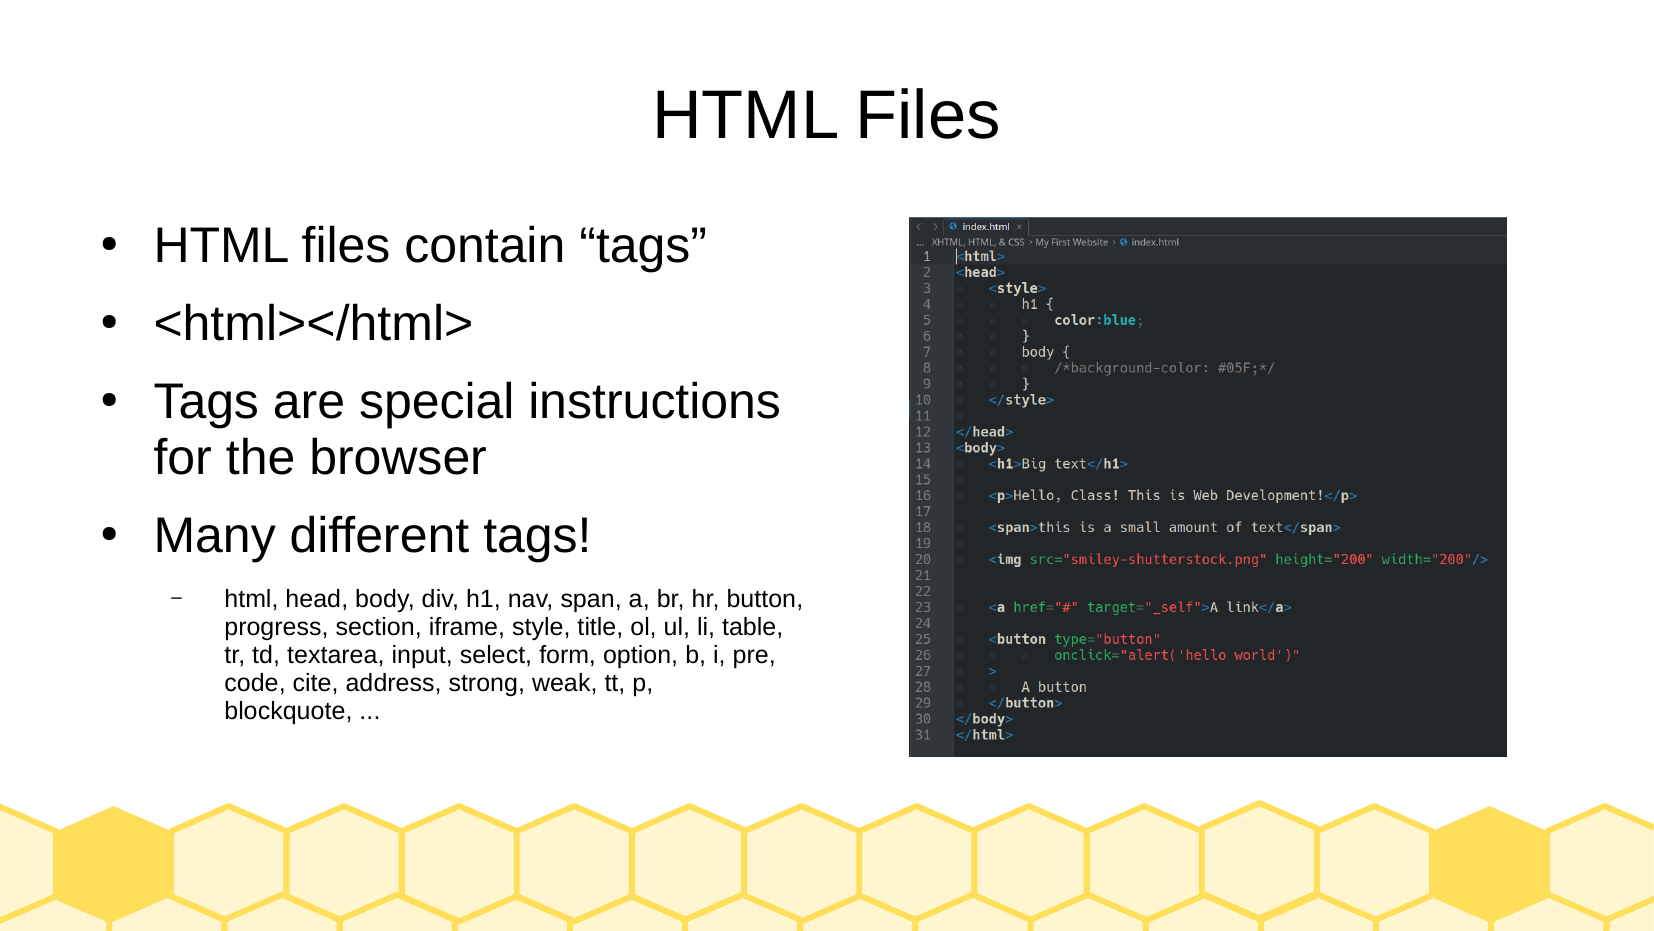

# HTML Files
HTML files contain “tags”
<html></html>
Tags are special instructions for the browser
Many different tags!
html, head, body, div, h1, nav, span, a, br, hr, button, progress, section, iframe, style, title, ol, ul, li, table, tr, td, textarea, input, select, form, option, b, i, pre, code, cite, address, strong, weak, tt, p, blockquote, ...